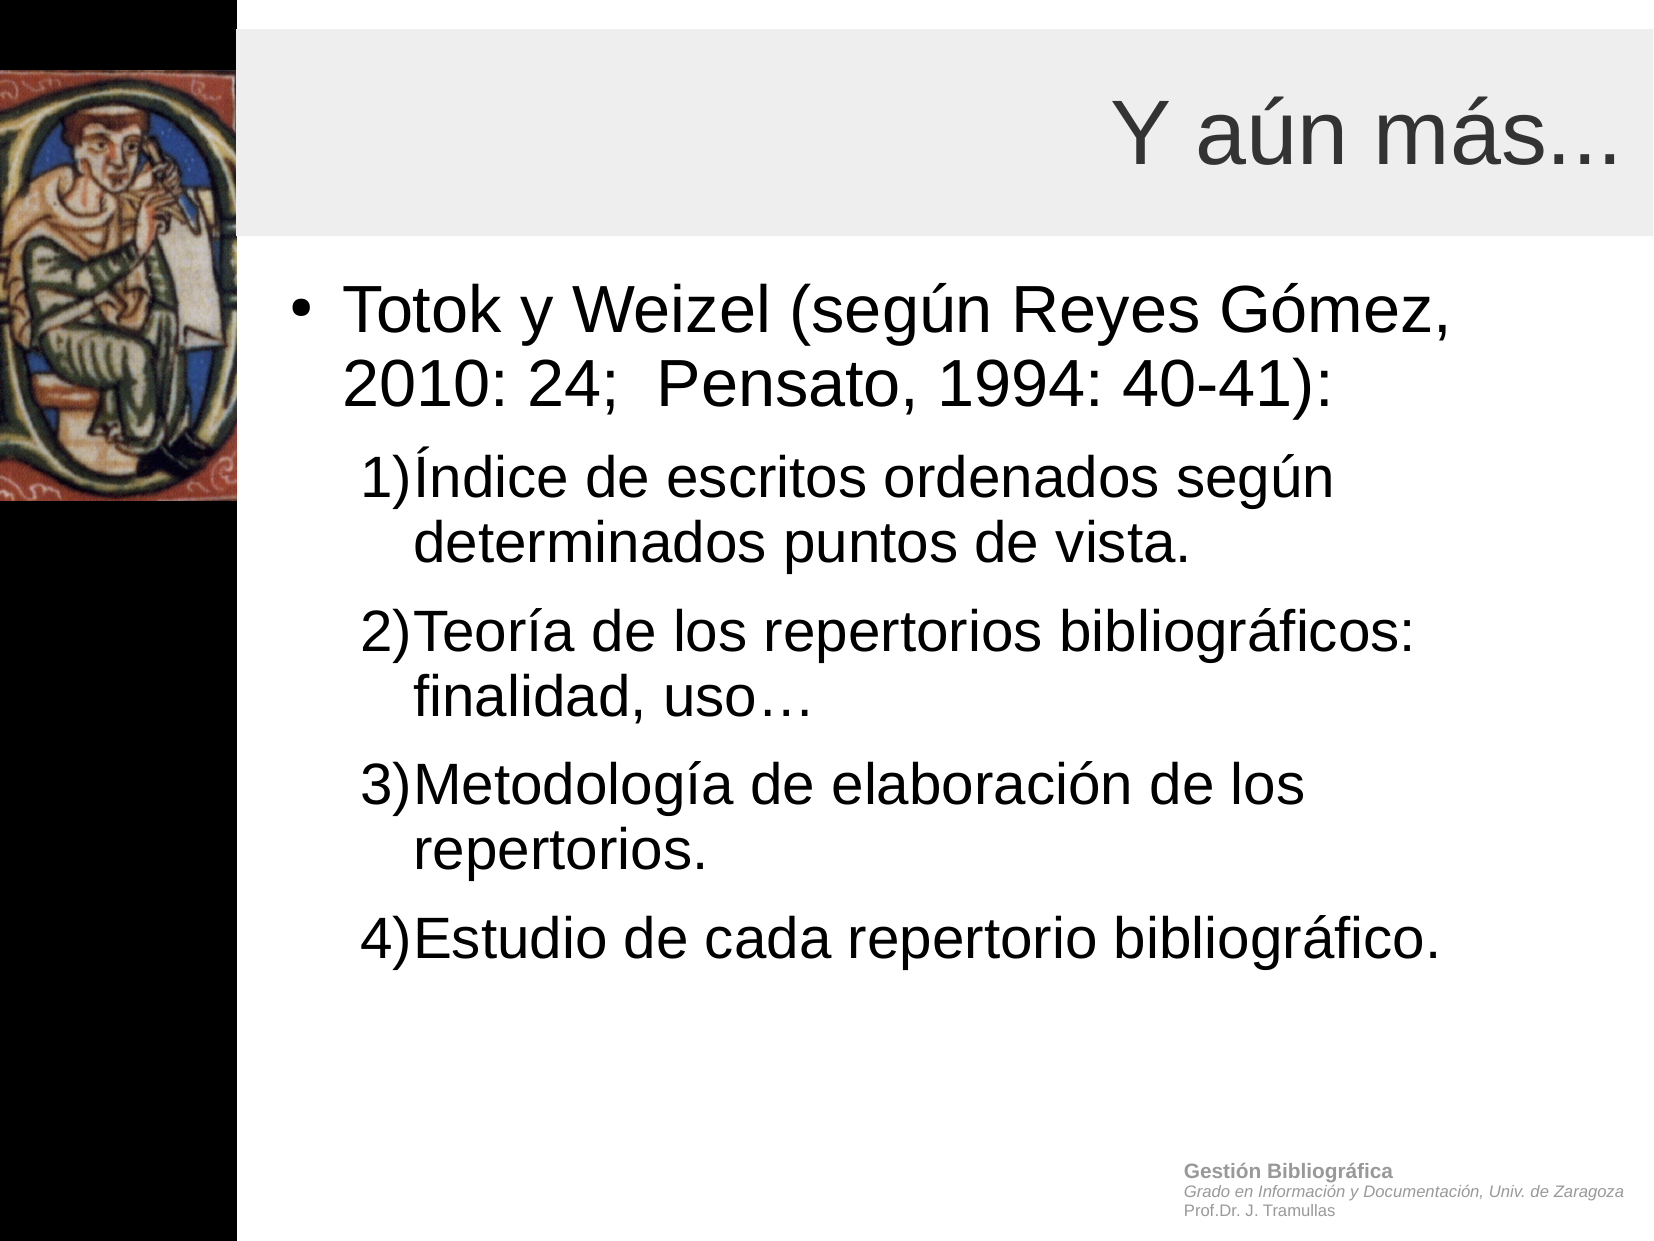

# Y aún más...
Totok y Weizel (según Reyes Gómez, 2010: 24; Pensato, 1994: 40-41):
Índice de escritos ordenados según determinados puntos de vista.
Teoría de los repertorios bibliográficos: finalidad, uso…
Metodología de elaboración de los repertorios.
Estudio de cada repertorio bibliográfico.